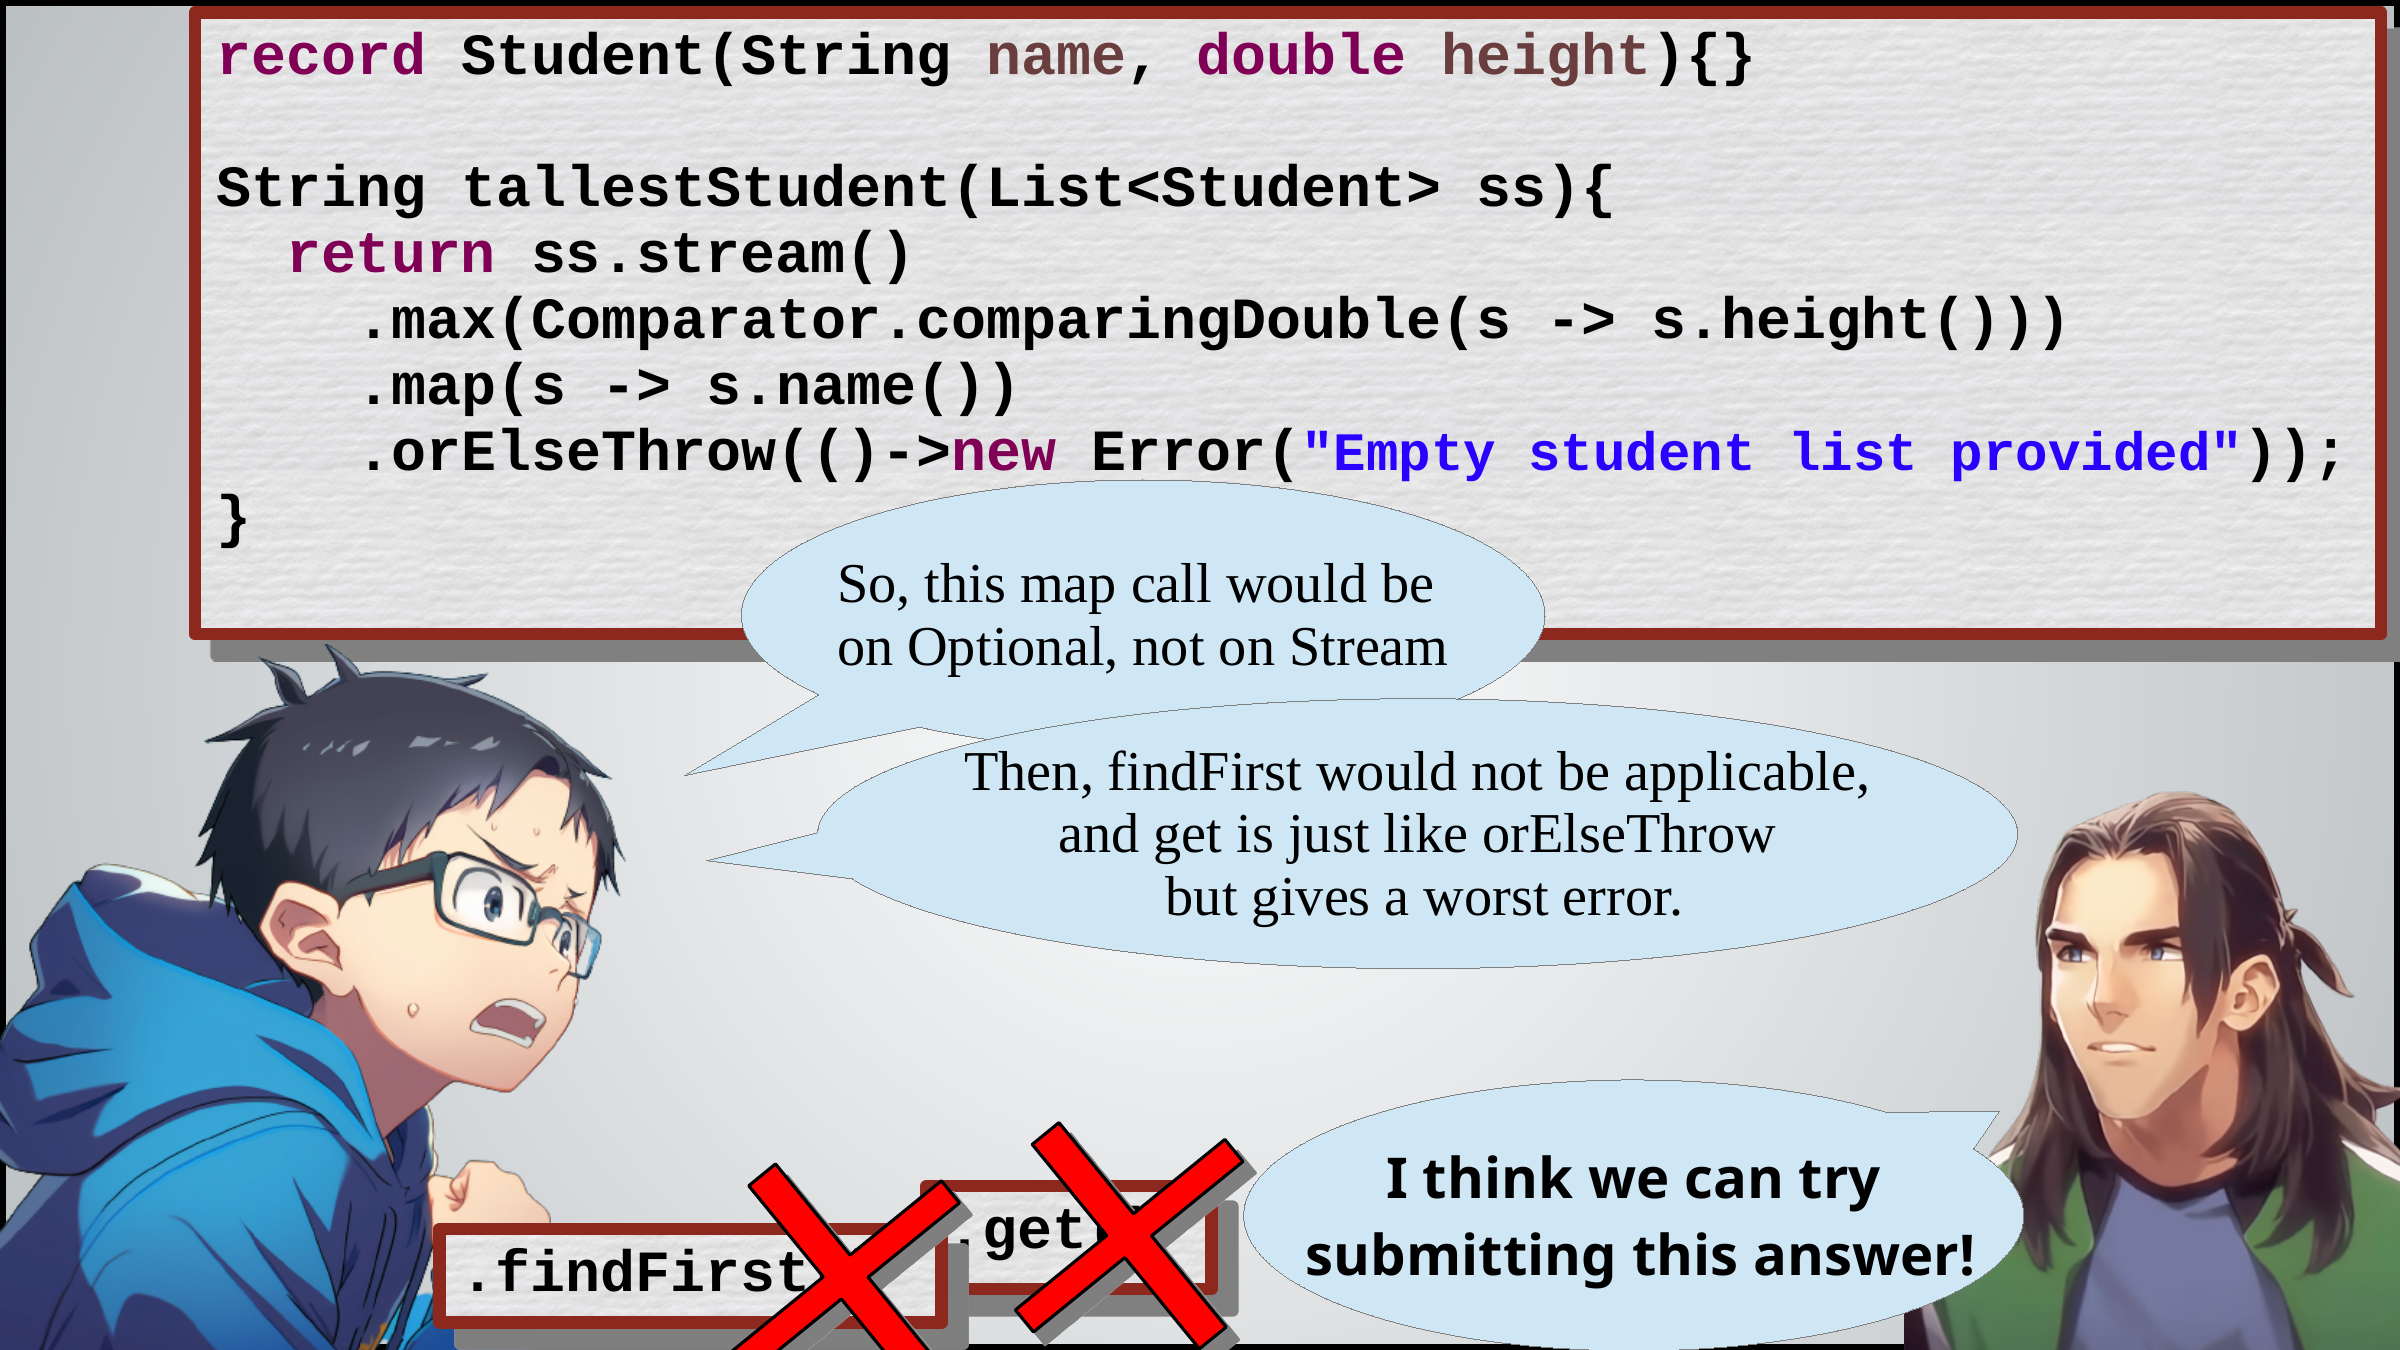

record Student(String name, double height){}
String tallestStudent(List<Student> ss){
 return ss.stream()
 .max(Comparator.comparingDouble(s -> s.height()))
 .map(s -> s.name())
 .orElseThrow(()->new Error("Empty student list provided"));
}
So, this map call would be
on Optional, not on Stream
Then, findFirst would not be applicable,
and get is just like orElseThrow
 but gives a worst error.
I think we can try
 submitting this answer!
.get()
.findFirst()